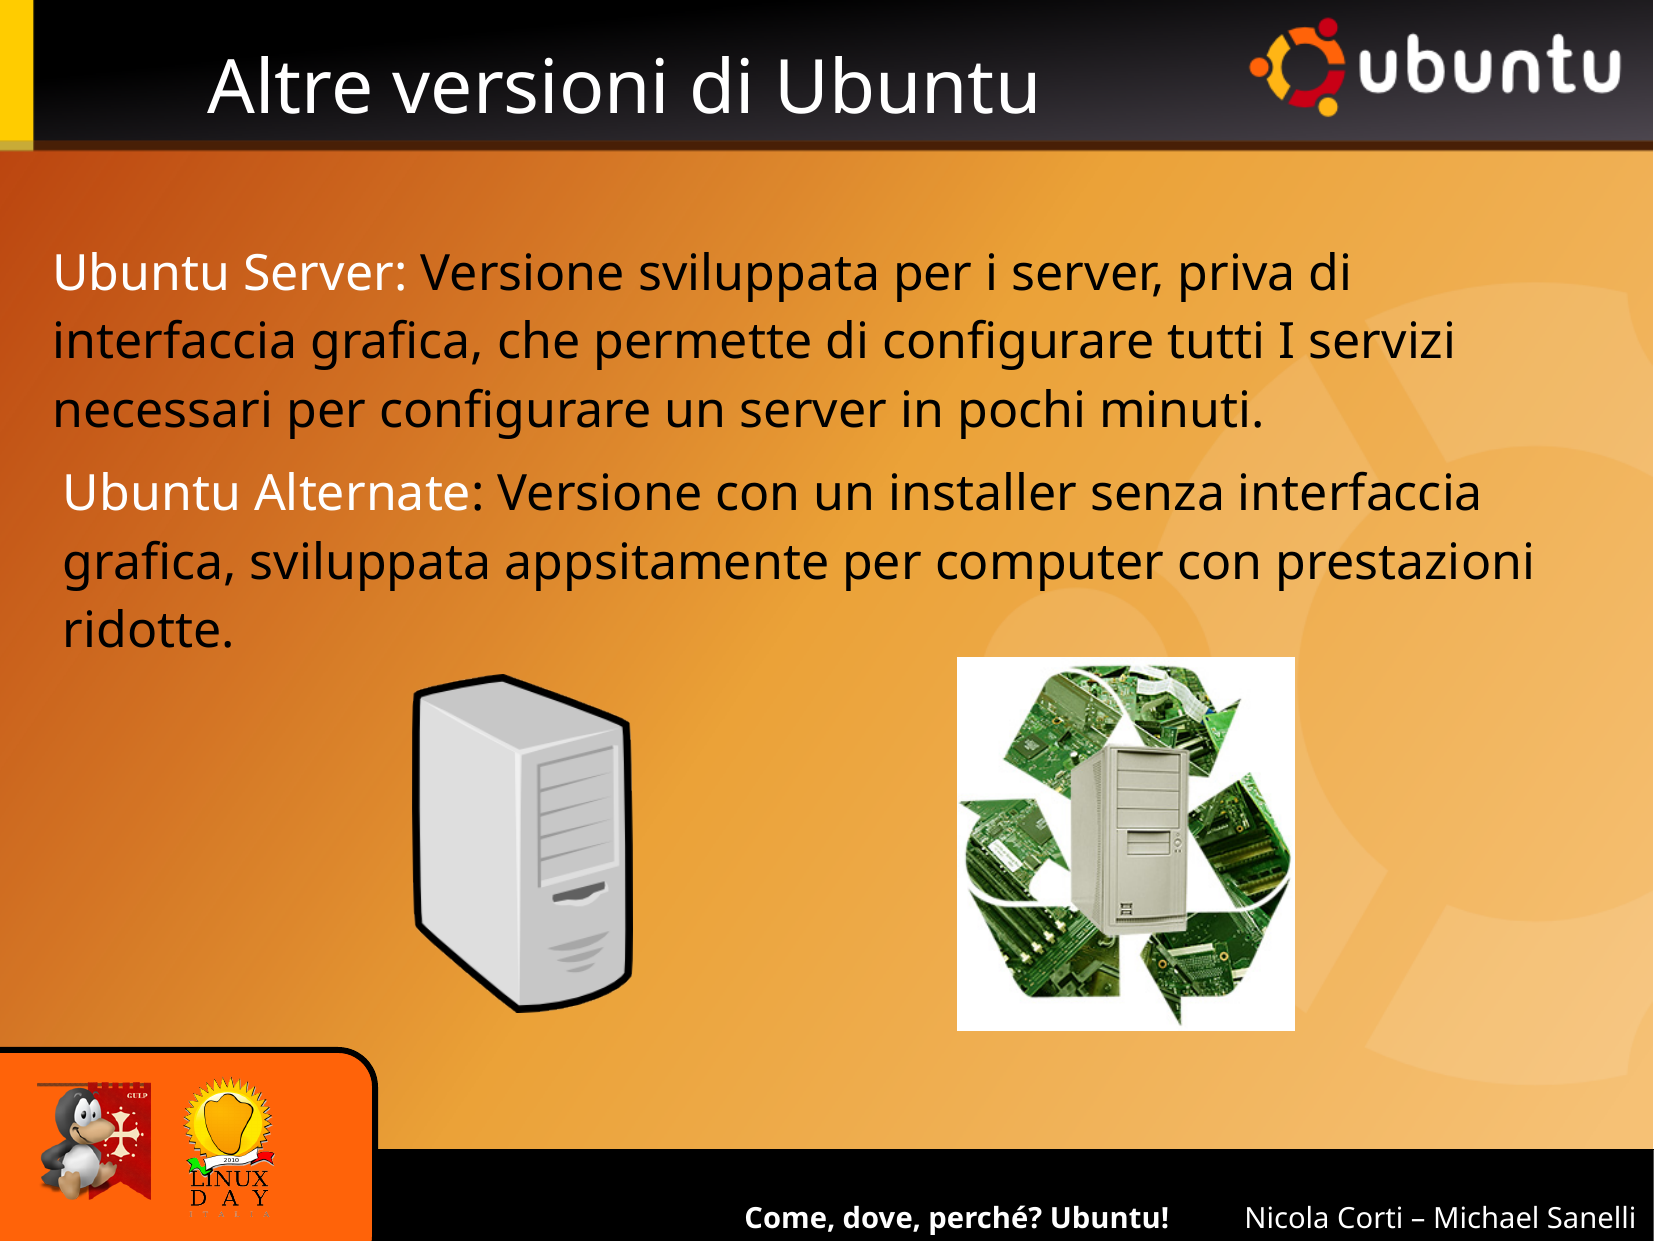

# Altre versioni di Ubuntu
Ubuntu Server: Versione sviluppata per i server, priva di interfaccia grafica, che permette di configurare tutti I servizi necessari per configurare un server in pochi minuti.
Ubuntu Alternate: Versione con un installer senza interfaccia grafica, sviluppata appsitamente per computer con prestazioni ridotte.